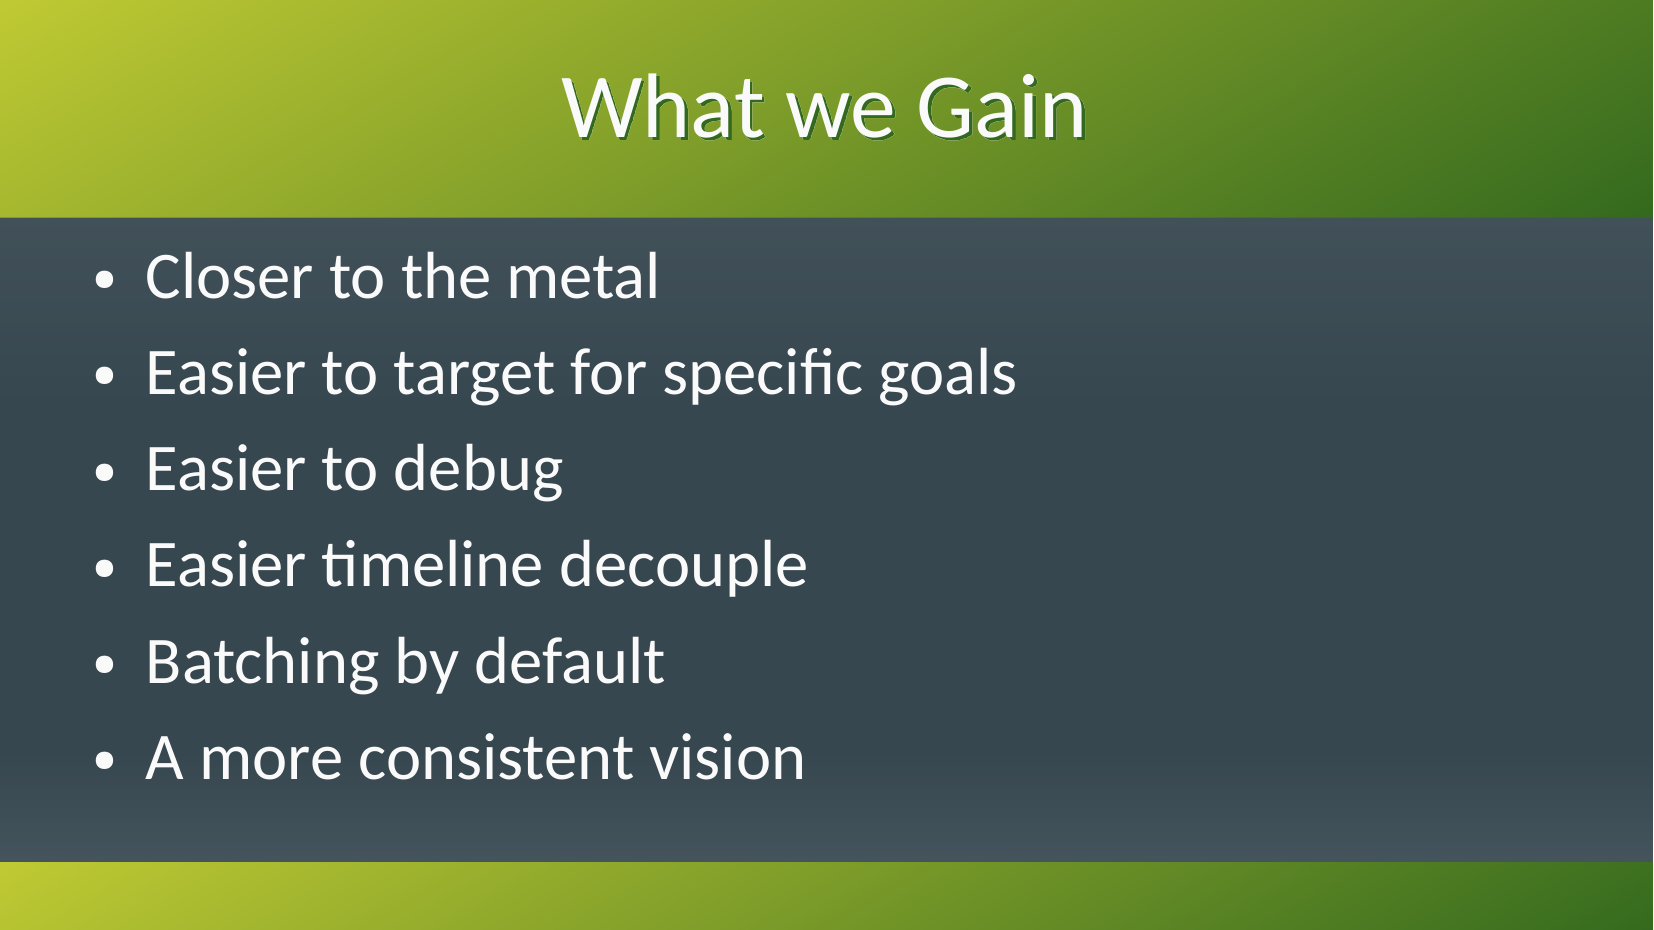

# What we Gain
Closer to the metal
Easier to target for specific goals
Easier to debug
Easier timeline decouple
Batching by default
A more consistent vision